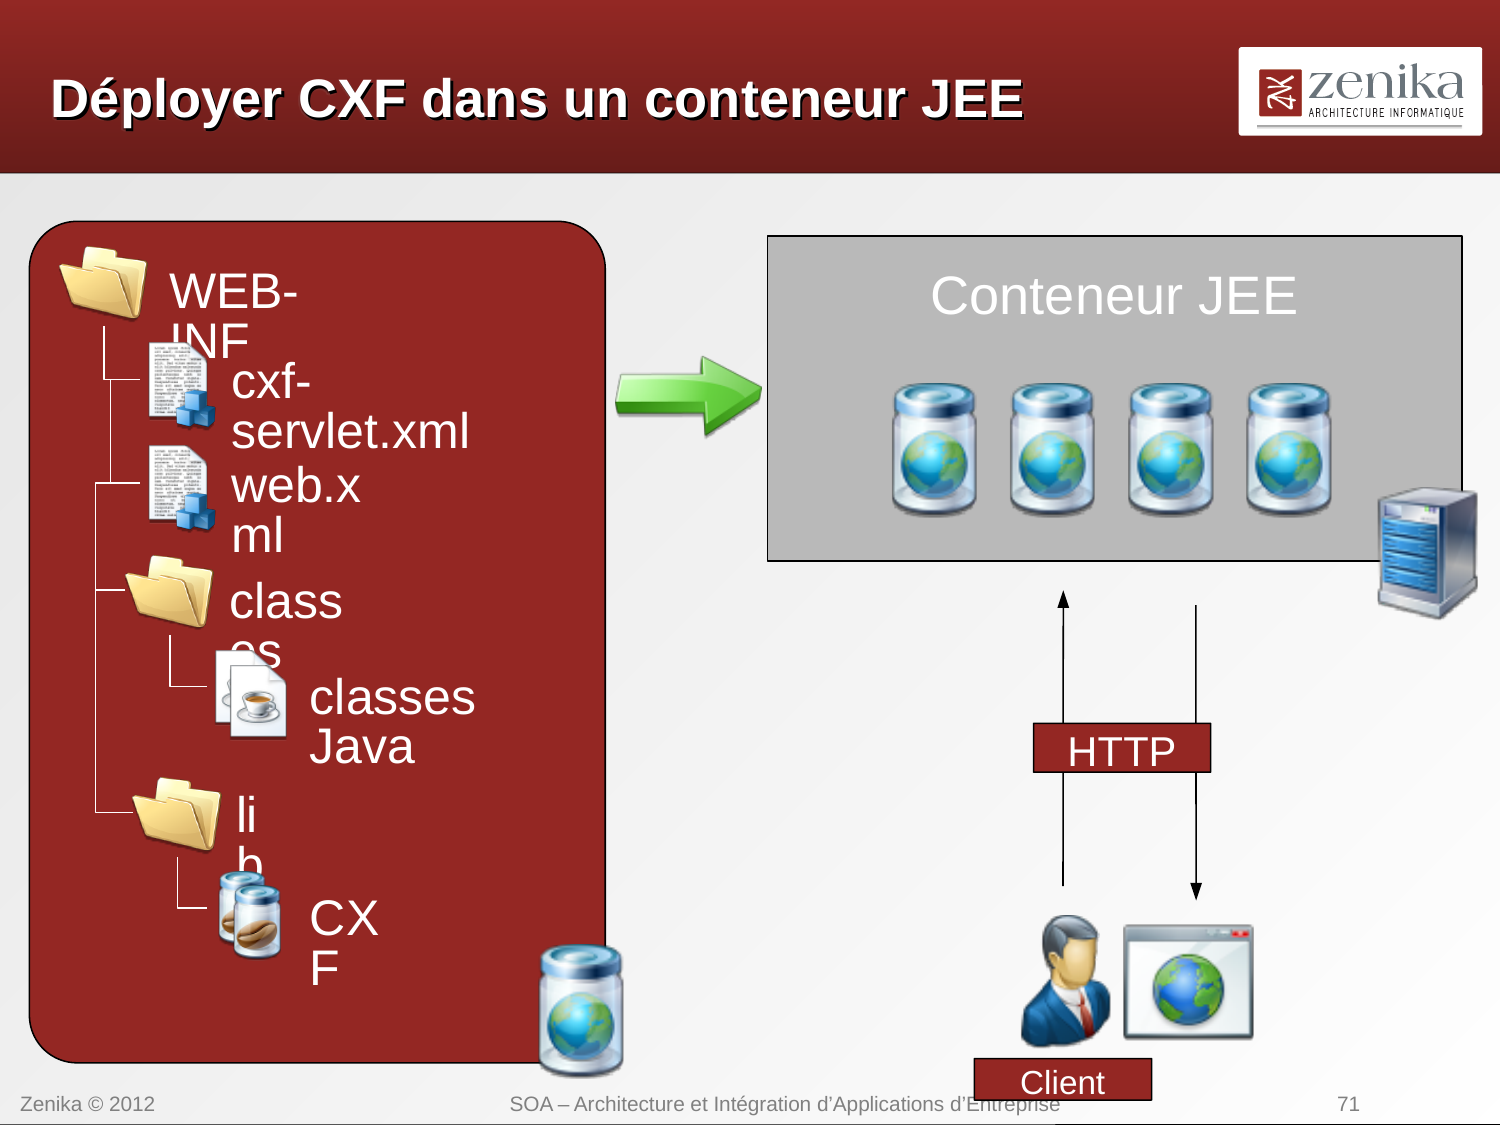

# Déployer CXF dans un conteneur JEE
Conteneur JEE
WEB-INF
cxf-servlet.xml
web.xml
classes
classes Java
HTTP
lib
CXF
Client